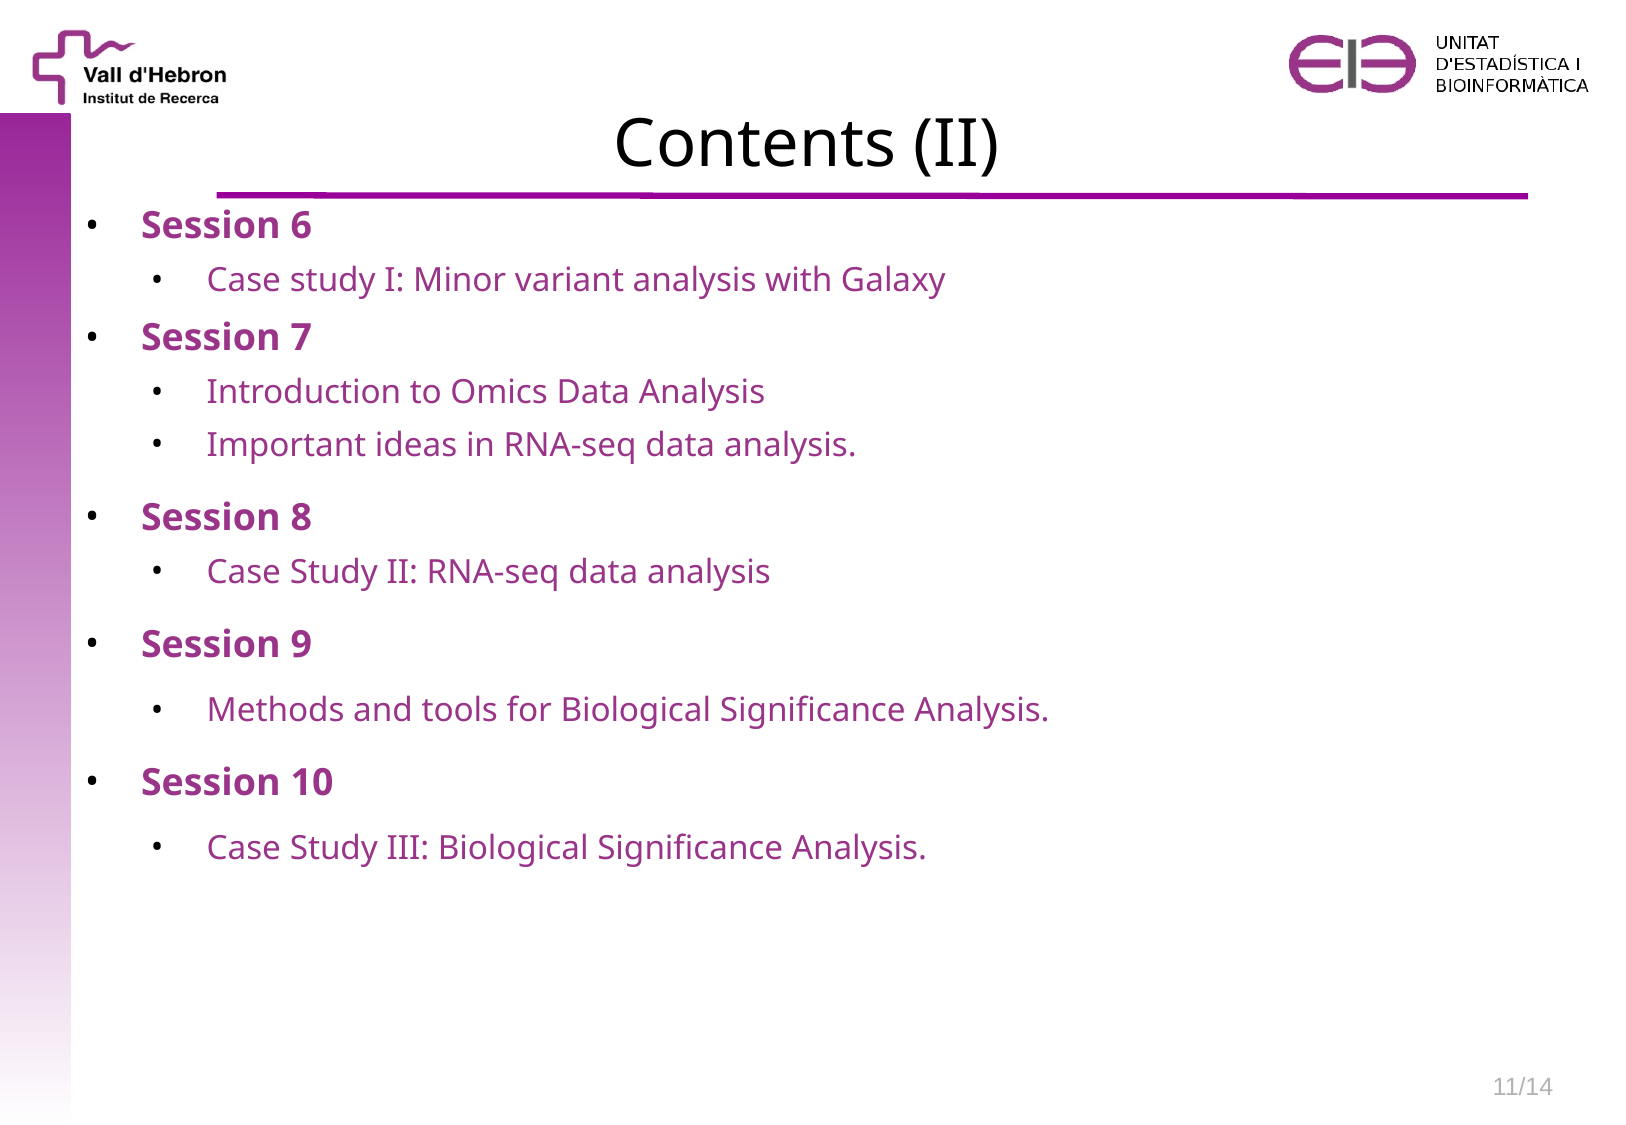

# Contents (II)
Session 6
Case study I: Minor variant analysis with Galaxy
Session 7
Introduction to Omics Data Analysis
Important ideas in RNA-seq data analysis.
Session 8
Case Study II: RNA-seq data analysis
Session 9
Methods and tools for Biological Significance Analysis.
Session 10
Case Study III: Biological Significance Analysis.